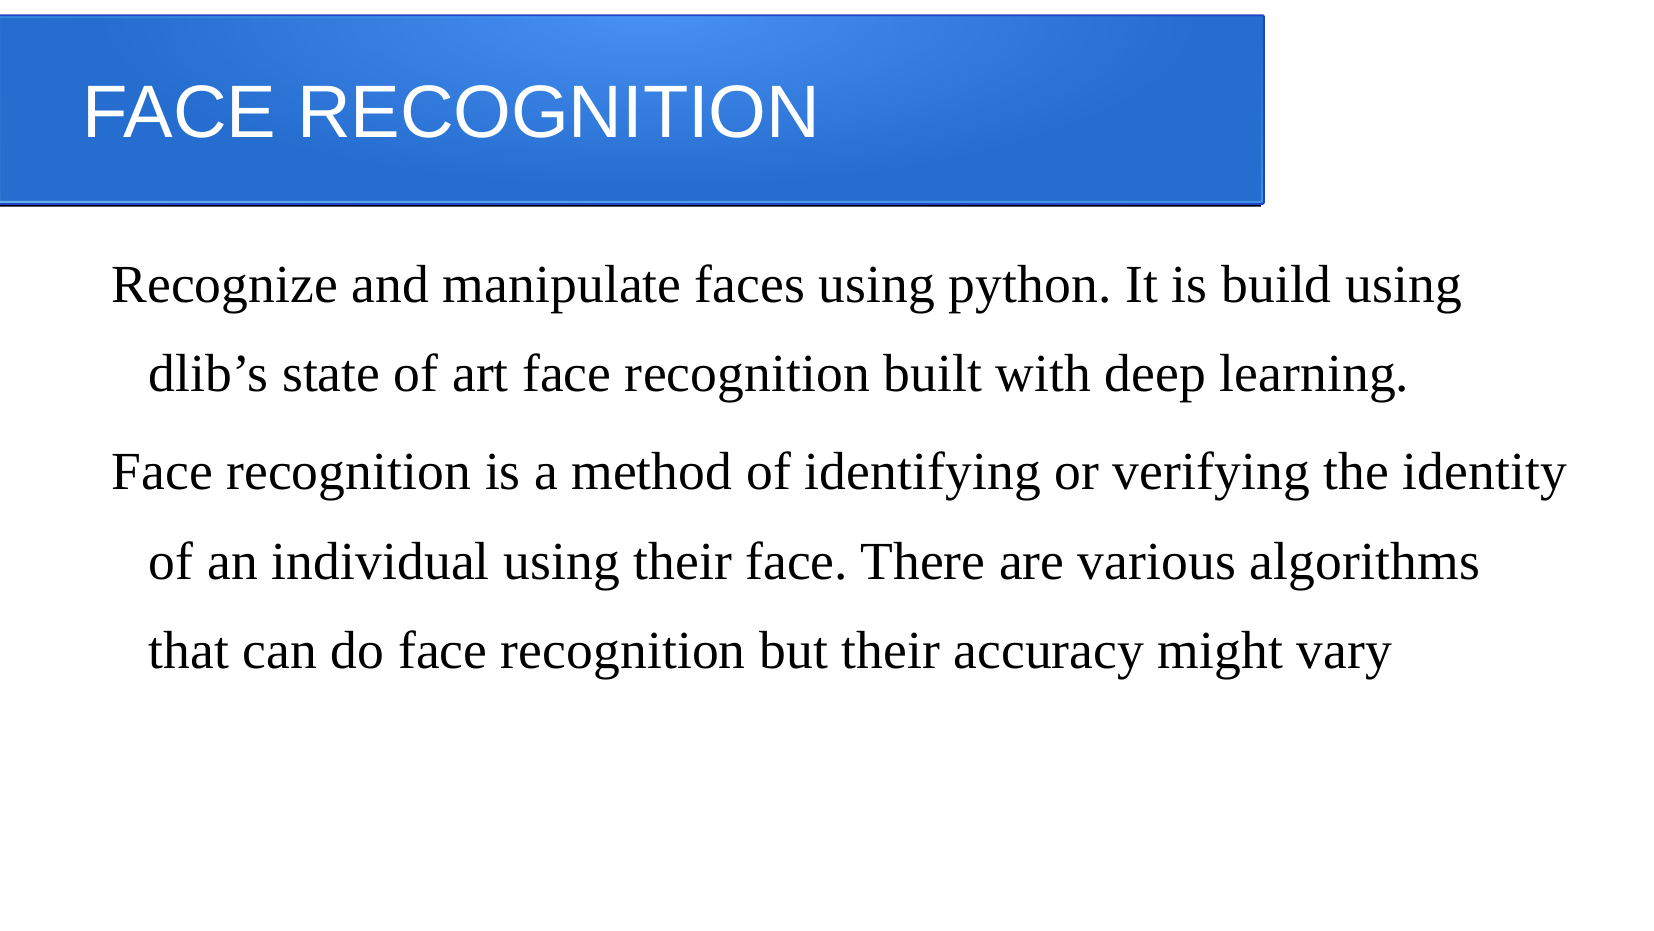

# FACE RECOGNITION
Recognize and manipulate faces using python. It is build using dlib’s state of art face recognition built with deep learning.
Face recognition is a method of identifying or verifying the identity of an individual using their face. There are various algorithms that can do face recognition but their accuracy might vary